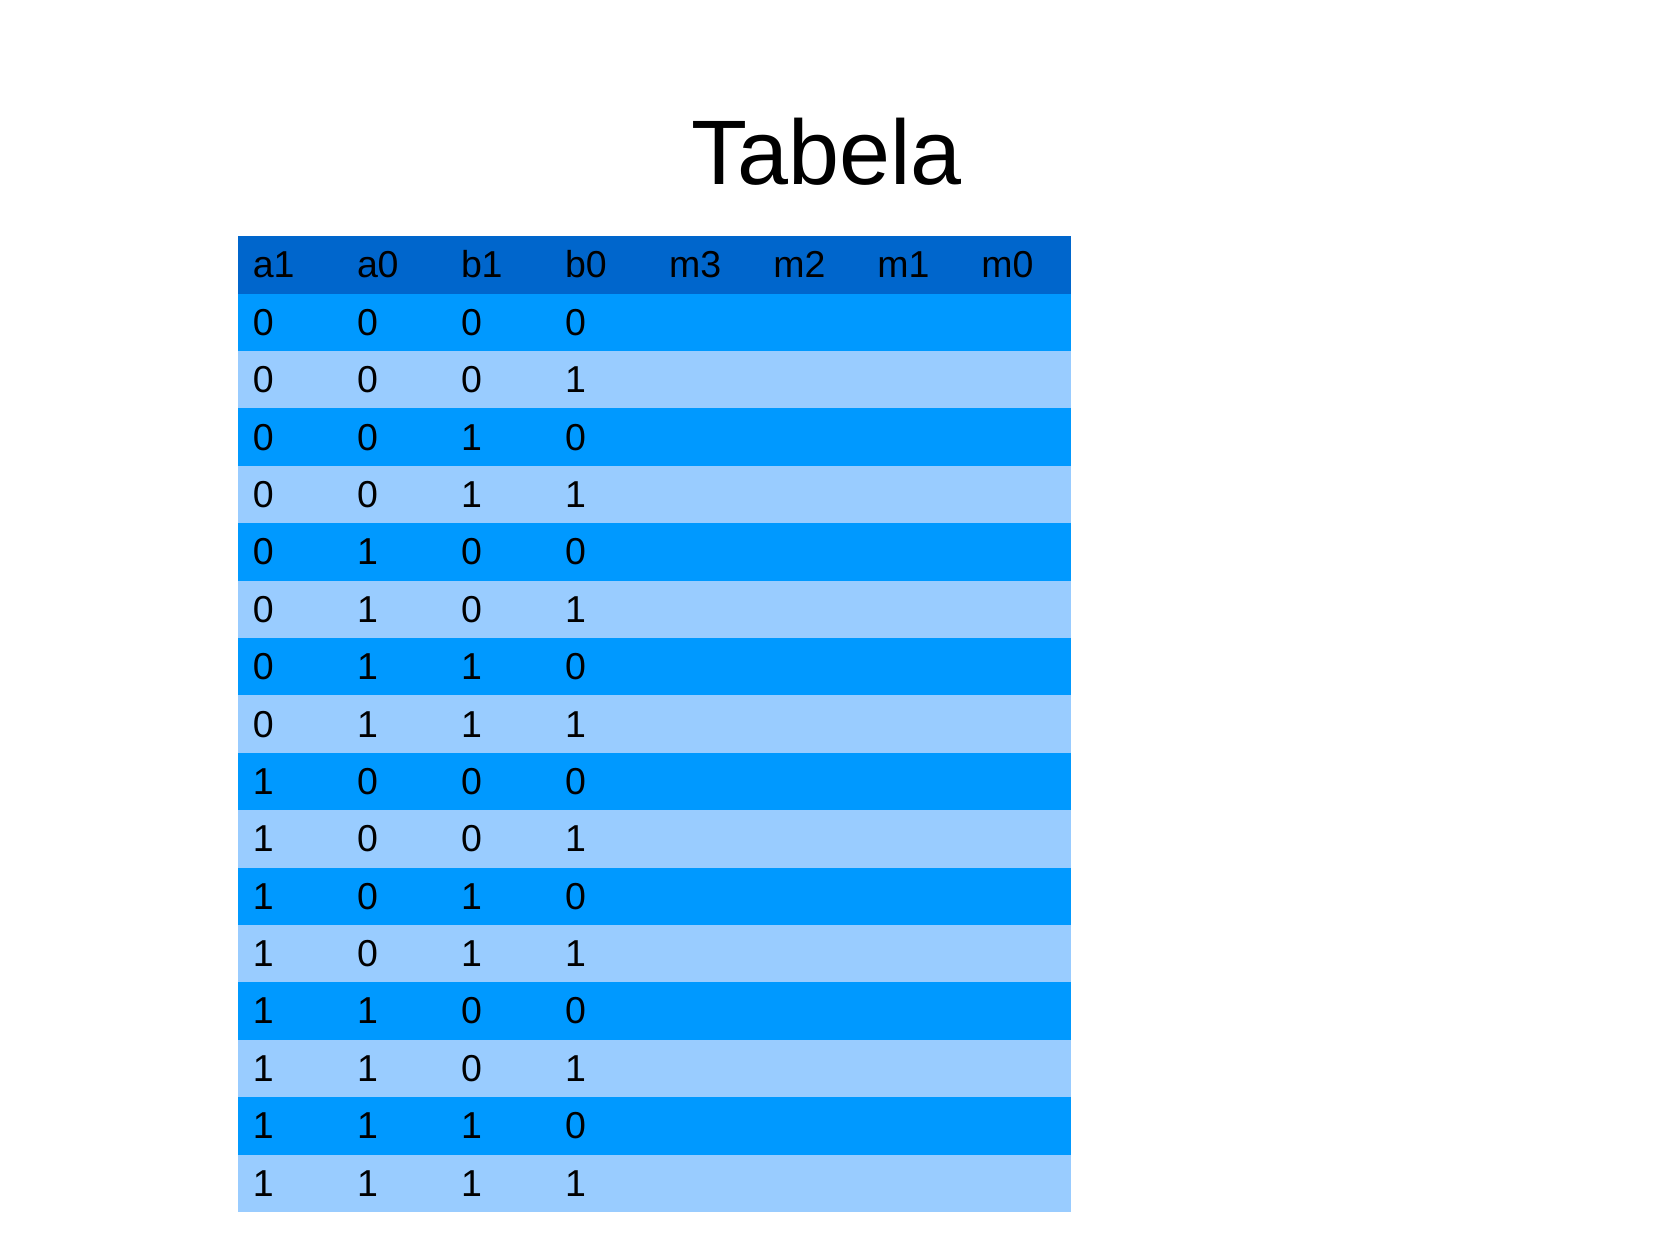

# Tabela
| a1 | a0 | b1 | b0 | m3 | m2 | m1 | m0 |
| --- | --- | --- | --- | --- | --- | --- | --- |
| 0 | 0 | 0 | 0 | | | | |
| 0 | 0 | 0 | 1 | | | | |
| 0 | 0 | 1 | 0 | | | | |
| 0 | 0 | 1 | 1 | | | | |
| 0 | 1 | 0 | 0 | | | | |
| 0 | 1 | 0 | 1 | | | | |
| 0 | 1 | 1 | 0 | | | | |
| 0 | 1 | 1 | 1 | | | | |
| 1 | 0 | 0 | 0 | | | | |
| 1 | 0 | 0 | 1 | | | | |
| 1 | 0 | 1 | 0 | | | | |
| 1 | 0 | 1 | 1 | | | | |
| 1 | 1 | 0 | 0 | | | | |
| 1 | 1 | 0 | 1 | | | | |
| 1 | 1 | 1 | 0 | | | | |
| 1 | 1 | 1 | 1 | | | | |